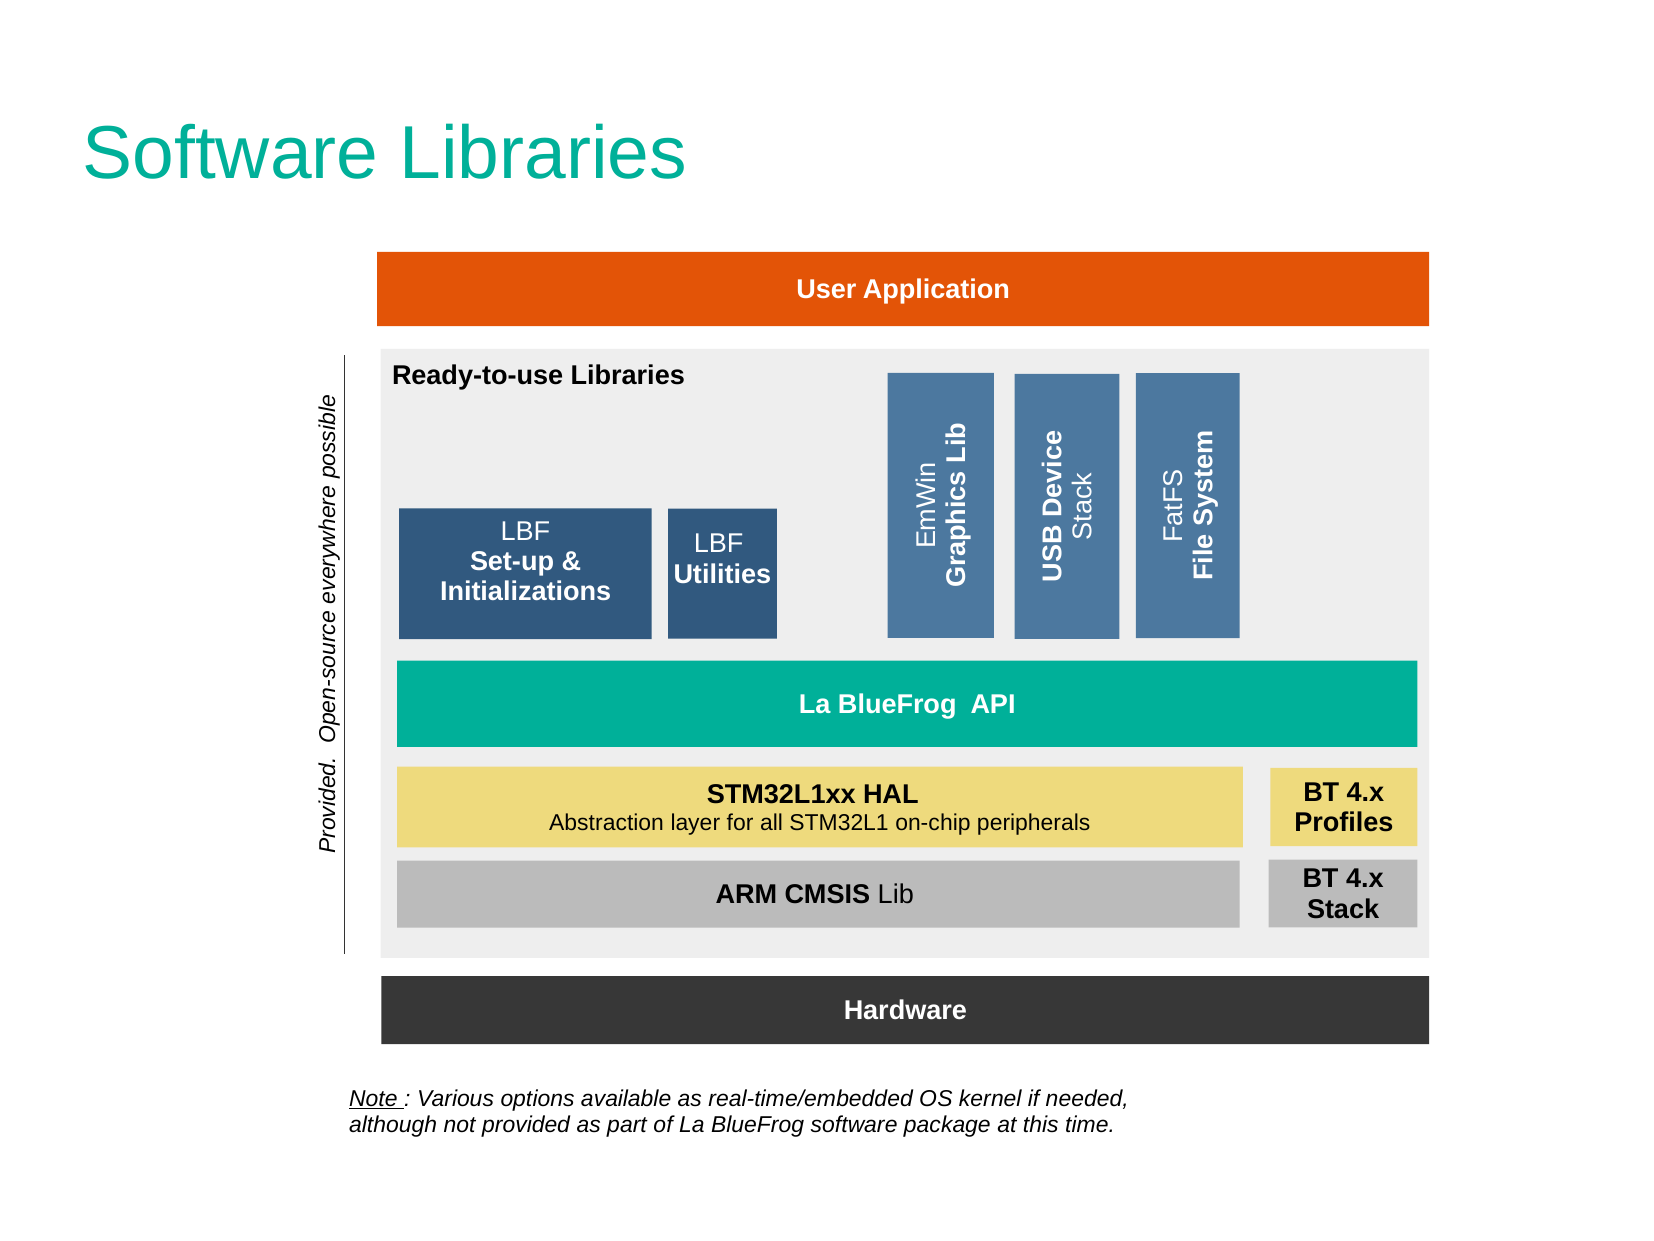

# Software Libraries
User Application
Ready-to-use Libraries
EmWin
Graphics Lib
FatFS
File System
USB Device
Stack
LBF
Set-up &
Initializations
LBF
Utilities
Provided. Open-source everywhere possible
La BlueFrog API
STM32L1xx HAL
Abstraction layer for all STM32L1 on-chip peripherals
BT 4.x
Profiles
BT 4.x
Stack
ARM CMSIS Lib
Hardware
Note : Various options available as real-time/embedded OS kernel if needed,
although not provided as part of La BlueFrog software package at this time.